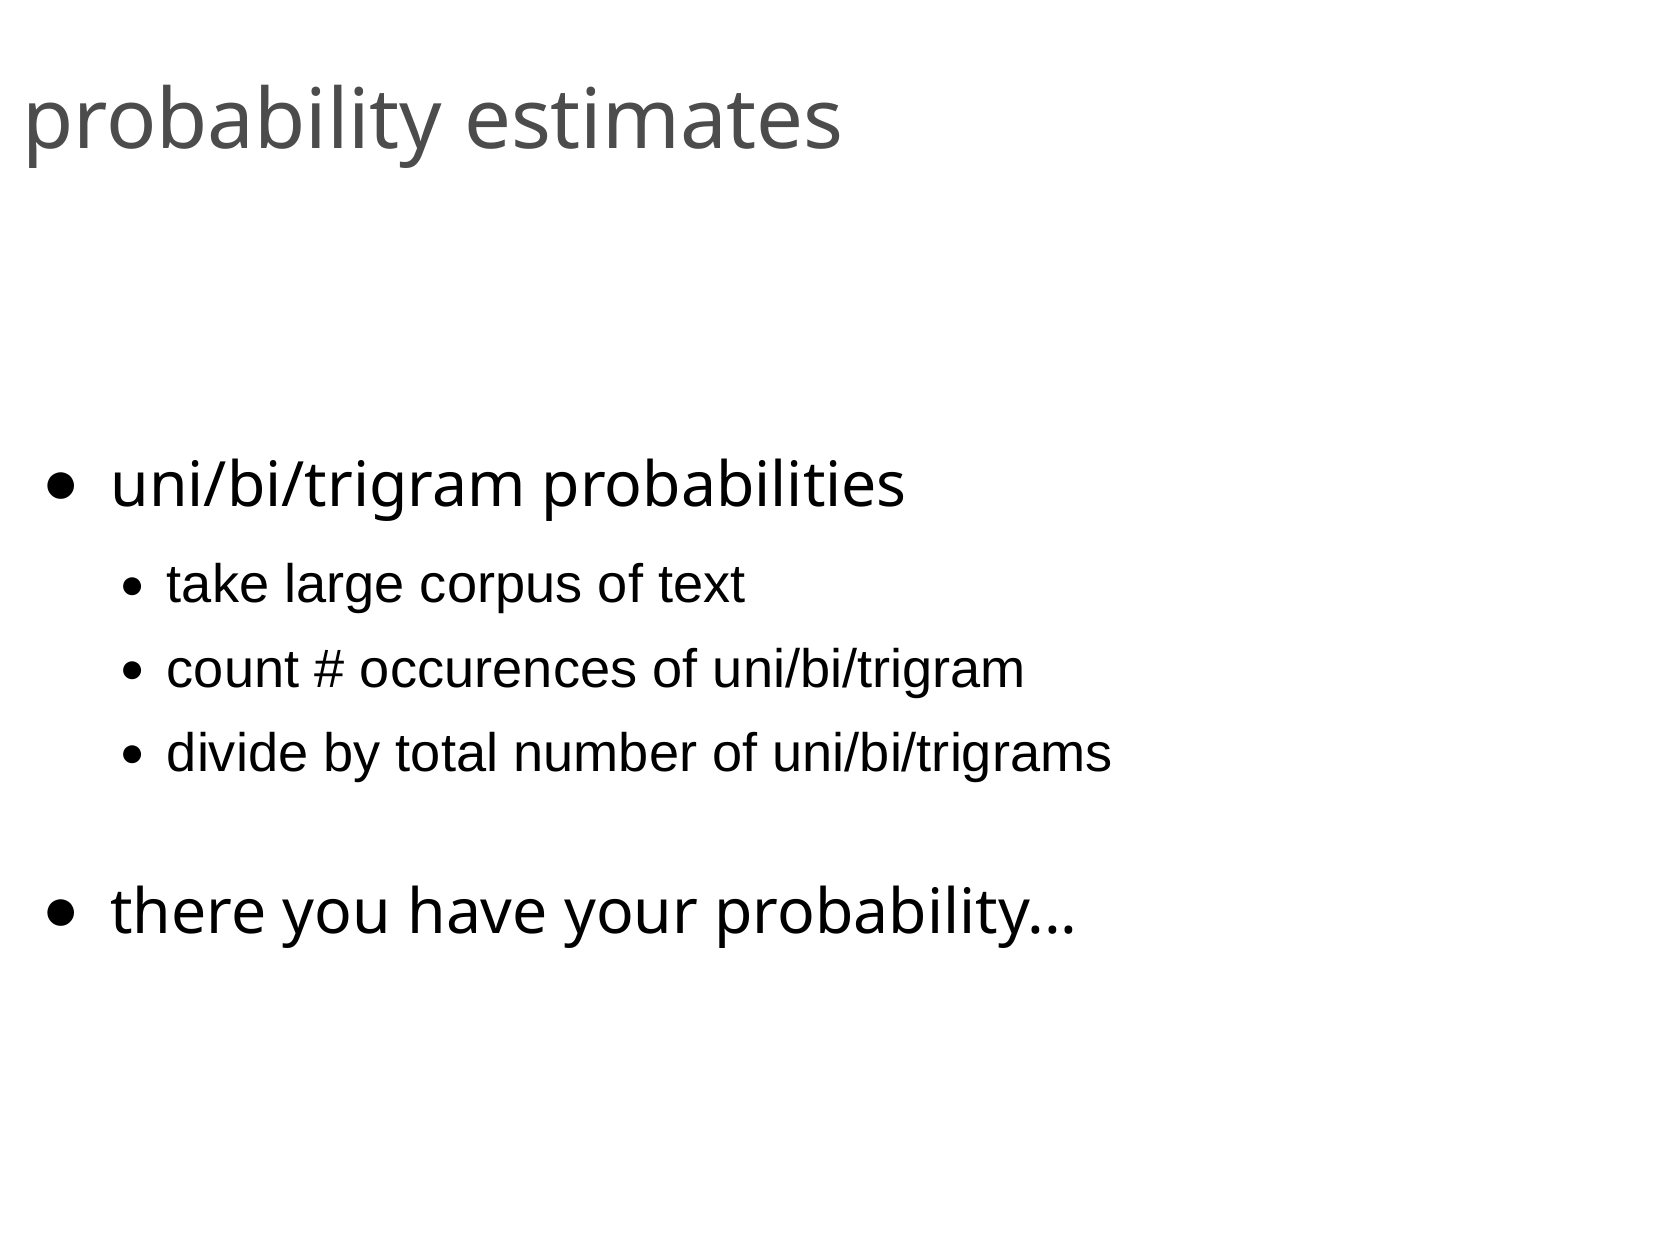

# probability estimates
uni/bi/trigram probabilities
take large corpus of text
count # occurences of uni/bi/trigram
divide by total number of uni/bi/trigrams
there you have your probability...